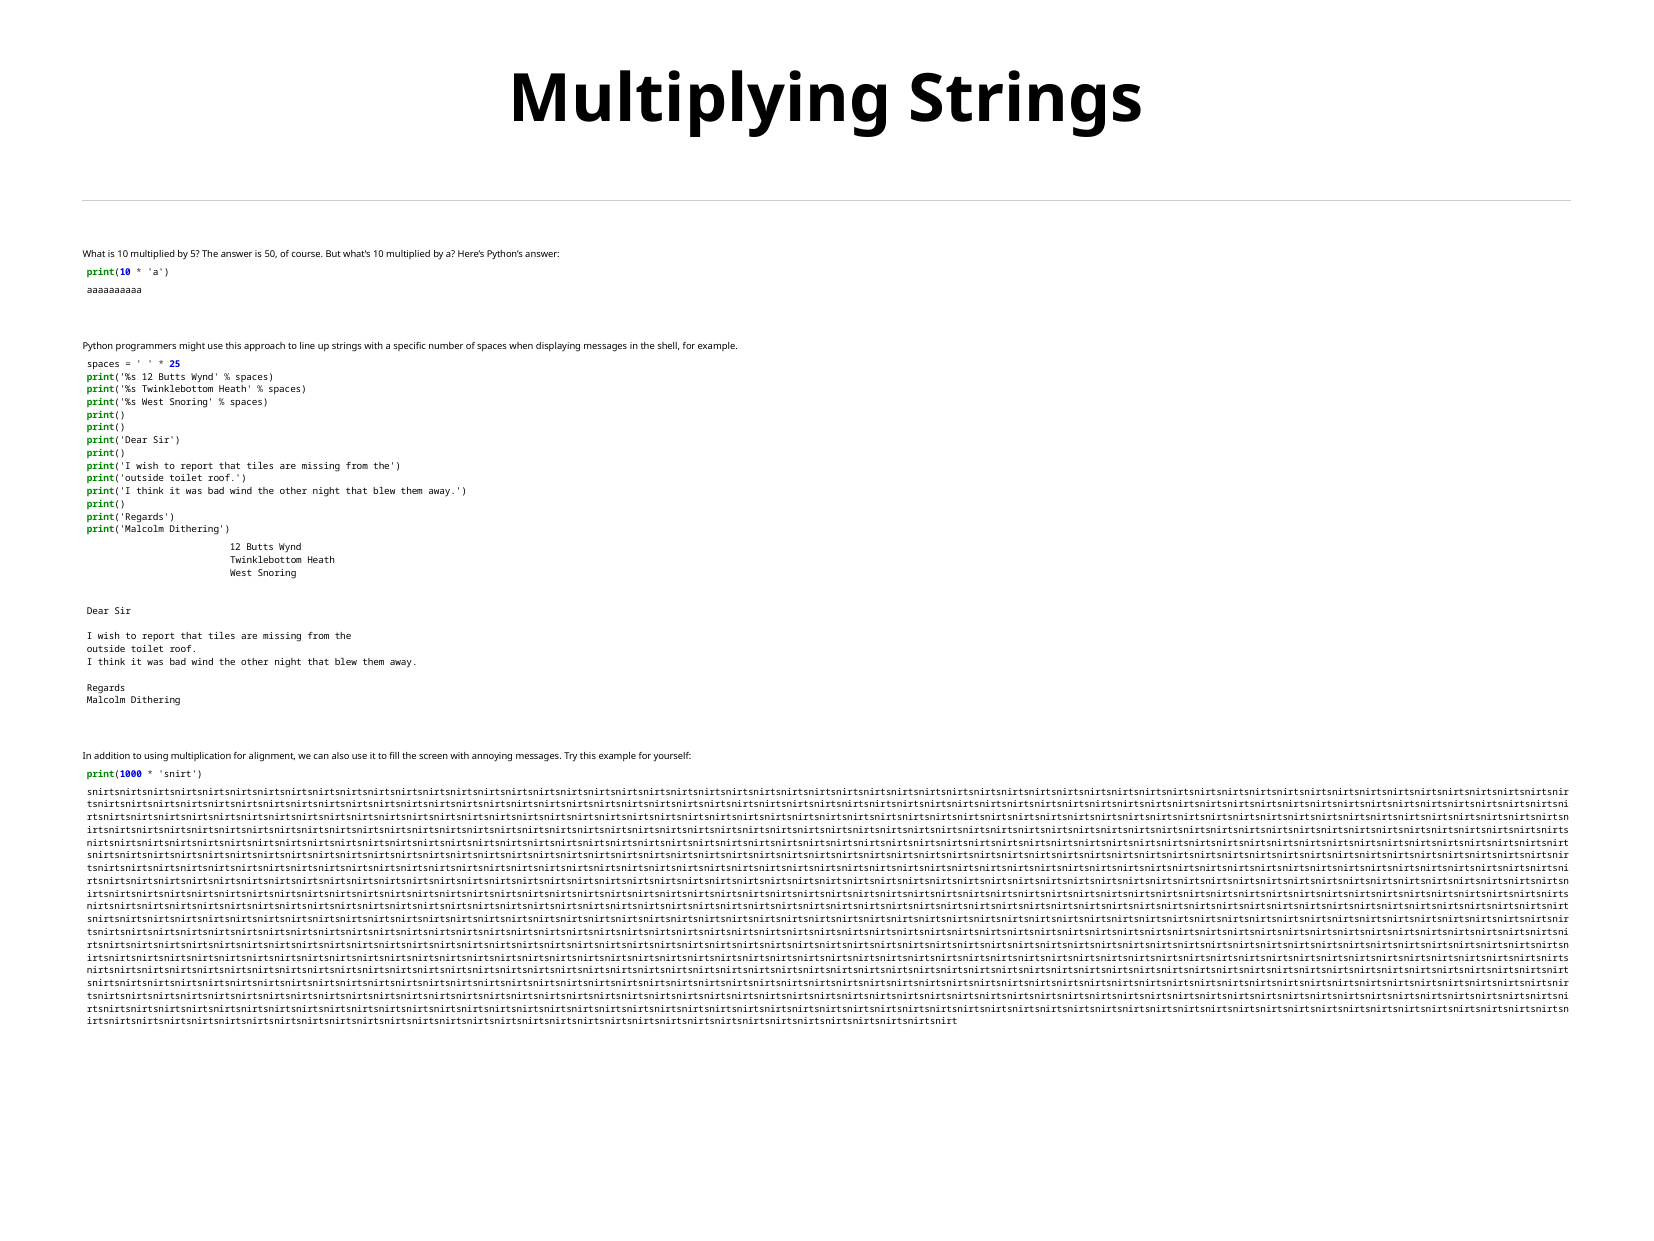

# Multiplying Strings
What is 10 multiplied by 5? The answer is 50, of course. But what’s 10 multiplied by a? Here’s Python’s answer:
print(10 * 'a')
aaaaaaaaaa
Python programmers might use this approach to line up strings with a specific number of spaces when displaying messages in the shell, for example.
spaces = ' ' * 25
print('%s 12 Butts Wynd' % spaces)
print('%s Twinklebottom Heath' % spaces)
print('%s West Snoring' % spaces)
print()
print()
print('Dear Sir')
print()
print('I wish to report that tiles are missing from the')
print('outside toilet roof.')
print('I think it was bad wind the other night that blew them away.')
print()
print('Regards')
print('Malcolm Dithering')
 12 Butts Wynd
 Twinklebottom Heath
 West Snoring
Dear Sir
I wish to report that tiles are missing from the
outside toilet roof.
I think it was bad wind the other night that blew them away.
Regards
Malcolm Dithering
In addition to using multiplication for alignment, we can also use it to fill the screen with annoying messages. Try this example for yourself:
print(1000 * 'snirt')
snirtsnirtsnirtsnirtsnirtsnirtsnirtsnirtsnirtsnirtsnirtsnirtsnirtsnirtsnirtsnirtsnirtsnirtsnirtsnirtsnirtsnirtsnirtsnirtsnirtsnirtsnirtsnirtsnirtsnirtsnirtsnirtsnirtsnirtsnirtsnirtsnirtsnirtsnirtsnirtsnirtsnirtsnirtsnirtsnirtsnirtsnirtsnirtsnirtsnirtsnirtsnirtsnirtsnirtsnirtsnirtsnirtsnirtsnirtsnirtsnirtsnirtsnirtsnirtsnirtsnirtsnirtsnirtsnirtsnirtsnirtsnirtsnirtsnirtsnirtsnirtsnirtsnirtsnirtsnirtsnirtsnirtsnirtsnirtsnirtsnirtsnirtsnirtsnirtsnirtsnirtsnirtsnirtsnirtsnirtsnirtsnirtsnirtsnirtsnirtsnirtsnirtsnirtsnirtsnirtsnirtsnirtsnirtsnirtsnirtsnirtsnirtsnirtsnirtsnirtsnirtsnirtsnirtsnirtsnirtsnirtsnirtsnirtsnirtsnirtsnirtsnirtsnirtsnirtsnirtsnirtsnirtsnirtsnirtsnirtsnirtsnirtsnirtsnirtsnirtsnirtsnirtsnirtsnirtsnirtsnirtsnirtsnirtsnirtsnirtsnirtsnirtsnirtsnirtsnirtsnirtsnirtsnirtsnirtsnirtsnirtsnirtsnirtsnirtsnirtsnirtsnirtsnirtsnirtsnirtsnirtsnirtsnirtsnirtsnirtsnirtsnirtsnirtsnirtsnirtsnirtsnirtsnirtsnirtsnirtsnirtsnirtsnirtsnirtsnirtsnirtsnirtsnirtsnirtsnirtsnirtsnirtsnirtsnirtsnirtsnirtsnirtsnirtsnirtsnirtsnirtsnirtsnirtsnirtsnirtsnirtsnirtsnirtsnirtsnirtsnirtsnirtsnirtsnirtsnirtsnirtsnirtsnirtsnirtsnirtsnirtsnirtsnirtsnirtsnirtsnirtsnirtsnirtsnirtsnirtsnirtsnirtsnirtsnirtsnirtsnirtsnirtsnirtsnirtsnirtsnirtsnirtsnirtsnirtsnirtsnirtsnirtsnirtsnirtsnirtsnirtsnirtsnirtsnirtsnirtsnirtsnirtsnirtsnirtsnirtsnirtsnirtsnirtsnirtsnirtsnirtsnirtsnirtsnirtsnirtsnirtsnirtsnirtsnirtsnirtsnirtsnirtsnirtsnirtsnirtsnirtsnirtsnirtsnirtsnirtsnirtsnirtsnirtsnirtsnirtsnirtsnirtsnirtsnirtsnirtsnirtsnirtsnirtsnirtsnirtsnirtsnirtsnirtsnirtsnirtsnirtsnirtsnirtsnirtsnirtsnirtsnirtsnirtsnirtsnirtsnirtsnirtsnirtsnirtsnirtsnirtsnirtsnirtsnirtsnirtsnirtsnirtsnirtsnirtsnirtsnirtsnirtsnirtsnirtsnirtsnirtsnirtsnirtsnirtsnirtsnirtsnirtsnirtsnirtsnirtsnirtsnirtsnirtsnirtsnirtsnirtsnirtsnirtsnirtsnirtsnirtsnirtsnirtsnirtsnirtsnirtsnirtsnirtsnirtsnirtsnirtsnirtsnirtsnirtsnirtsnirtsnirtsnirtsnirtsnirtsnirtsnirtsnirtsnirtsnirtsnirtsnirtsnirtsnirtsnirtsnirtsnirtsnirtsnirtsnirtsnirtsnirtsnirtsnirtsnirtsnirtsnirtsnirtsnirtsnirtsnirtsnirtsnirtsnirtsnirtsnirtsnirtsnirtsnirtsnirtsnirtsnirtsnirtsnirtsnirtsnirtsnirtsnirtsnirtsnirtsnirtsnirtsnirtsnirtsnirtsnirtsnirtsnirtsnirtsnirtsnirtsnirtsnirtsnirtsnirtsnirtsnirtsnirtsnirtsnirtsnirtsnirtsnirtsnirtsnirtsnirtsnirtsnirtsnirtsnirtsnirtsnirtsnirtsnirtsnirtsnirtsnirtsnirtsnirtsnirtsnirtsnirtsnirtsnirtsnirtsnirtsnirtsnirtsnirtsnirtsnirtsnirtsnirtsnirtsnirtsnirtsnirtsnirtsnirtsnirtsnirtsnirtsnirtsnirtsnirtsnirtsnirtsnirtsnirtsnirtsnirtsnirtsnirtsnirtsnirtsnirtsnirtsnirtsnirtsnirtsnirtsnirtsnirtsnirtsnirtsnirtsnirtsnirtsnirtsnirtsnirtsnirtsnirtsnirtsnirtsnirtsnirtsnirtsnirtsnirtsnirtsnirtsnirtsnirtsnirtsnirtsnirtsnirtsnirtsnirtsnirtsnirtsnirtsnirtsnirtsnirtsnirtsnirtsnirtsnirtsnirtsnirtsnirtsnirtsnirtsnirtsnirtsnirtsnirtsnirtsnirtsnirtsnirtsnirtsnirtsnirtsnirtsnirtsnirtsnirtsnirtsnirtsnirtsnirtsnirtsnirtsnirtsnirtsnirtsnirtsnirtsnirtsnirtsnirtsnirtsnirtsnirtsnirtsnirtsnirtsnirtsnirtsnirtsnirtsnirtsnirtsnirtsnirtsnirtsnirtsnirtsnirtsnirtsnirtsnirtsnirtsnirtsnirtsnirtsnirtsnirtsnirtsnirtsnirtsnirtsnirtsnirtsnirtsnirtsnirtsnirtsnirtsnirtsnirtsnirtsnirtsnirtsnirtsnirtsnirtsnirtsnirtsnirtsnirtsnirtsnirtsnirtsnirtsnirtsnirtsnirtsnirtsnirtsnirtsnirtsnirtsnirtsnirtsnirtsnirtsnirtsnirtsnirtsnirtsnirtsnirtsnirtsnirtsnirtsnirtsnirtsnirtsnirtsnirtsnirtsnirtsnirtsnirtsnirtsnirtsnirtsnirtsnirtsnirtsnirtsnirtsnirtsnirtsnirtsnirtsnirtsnirtsnirtsnirtsnirtsnirtsnirtsnirtsnirtsnirtsnirtsnirtsnirtsnirtsnirtsnirtsnirtsnirtsnirtsnirtsnirtsnirtsnirtsnirtsnirtsnirtsnirtsnirtsnirtsnirtsnirtsnirtsnirtsnirtsnirtsnirtsnirtsnirtsnirtsnirtsnirtsnirtsnirtsnirtsnirtsnirtsnirtsnirtsnirtsnirtsnirtsnirtsnirtsnirtsnirtsnirtsnirtsnirtsnirtsnirtsnirtsnirtsnirtsnirtsnirtsnirtsnirtsnirtsnirtsnirtsnirtsnirtsnirtsnirtsnirtsnirtsnirtsnirtsnirtsnirtsnirtsnirtsnirtsnirtsnirtsnirtsnirtsnirtsnirtsnirtsnirtsnirtsnirtsnirtsnirtsnirtsnirtsnirtsnirtsnirtsnirtsnirtsnirtsnirtsnirtsnirtsnirtsnirtsnirtsnirtsnirtsnirtsnirtsnirtsnirtsnirtsnirtsnirtsnirtsnirtsnirtsnirtsnirtsnirtsnirtsnirtsnirtsnirtsnirtsnirtsnirtsnirtsnirtsnirtsnirtsnirtsnirtsnirtsnirtsnirtsnirtsnirtsnirtsnirtsnirtsnirtsnirtsnirtsnirtsnirtsnirtsnirtsnirtsnirtsnirtsnirtsnirtsnirtsnirtsnirtsnirtsnirtsnirtsnirtsnirtsnirtsnirtsnirtsnirtsnirtsnirtsnirtsnirtsnirtsnirtsnirtsnirtsnirtsnirtsnirtsnirtsnirtsnirtsnirtsnirtsnirtsnirtsnirtsnirtsnirtsnirtsnirtsnirtsnirtsnirtsnirtsnirtsnirtsnirtsnirtsnirtsnirtsnirtsnirtsnirtsnirtsnirtsnirtsnirtsnirtsnirtsnirtsnirtsnirtsnirtsnirtsnirtsnirtsnirtsnirtsnirtsnirtsnirtsnirtsnirtsnirtsnirtsnirtsnirtsnirtsnirtsnirtsnirtsnirtsnirtsnirtsnirtsnirtsnirtsnirtsnirtsnirtsnirtsnirtsnirtsnirtsnirtsnirtsnirtsnirtsnirtsnirtsnirtsnirtsnirtsnirtsnirtsnirtsnirtsnirtsnirtsnirtsnirtsnirtsnirtsnirtsnirtsnirtsnirtsnirtsnirtsnirtsnirtsnirtsnirtsnirtsnirtsnirtsnirtsnirtsnirtsnirtsnirtsnirtsnirtsnirtsnirtsnirtsnirtsnirtsnirtsnirtsnirtsnirtsnirtsnirtsnirtsnirtsnirtsnirtsnirtsnirtsnirtsnirtsnirtsnirtsnirtsnirtsnirtsnirtsnirtsnirtsnirtsnirtsnirtsnirtsnirtsnirtsnirtsnirtsnirtsnirtsnirtsnirtsnirt